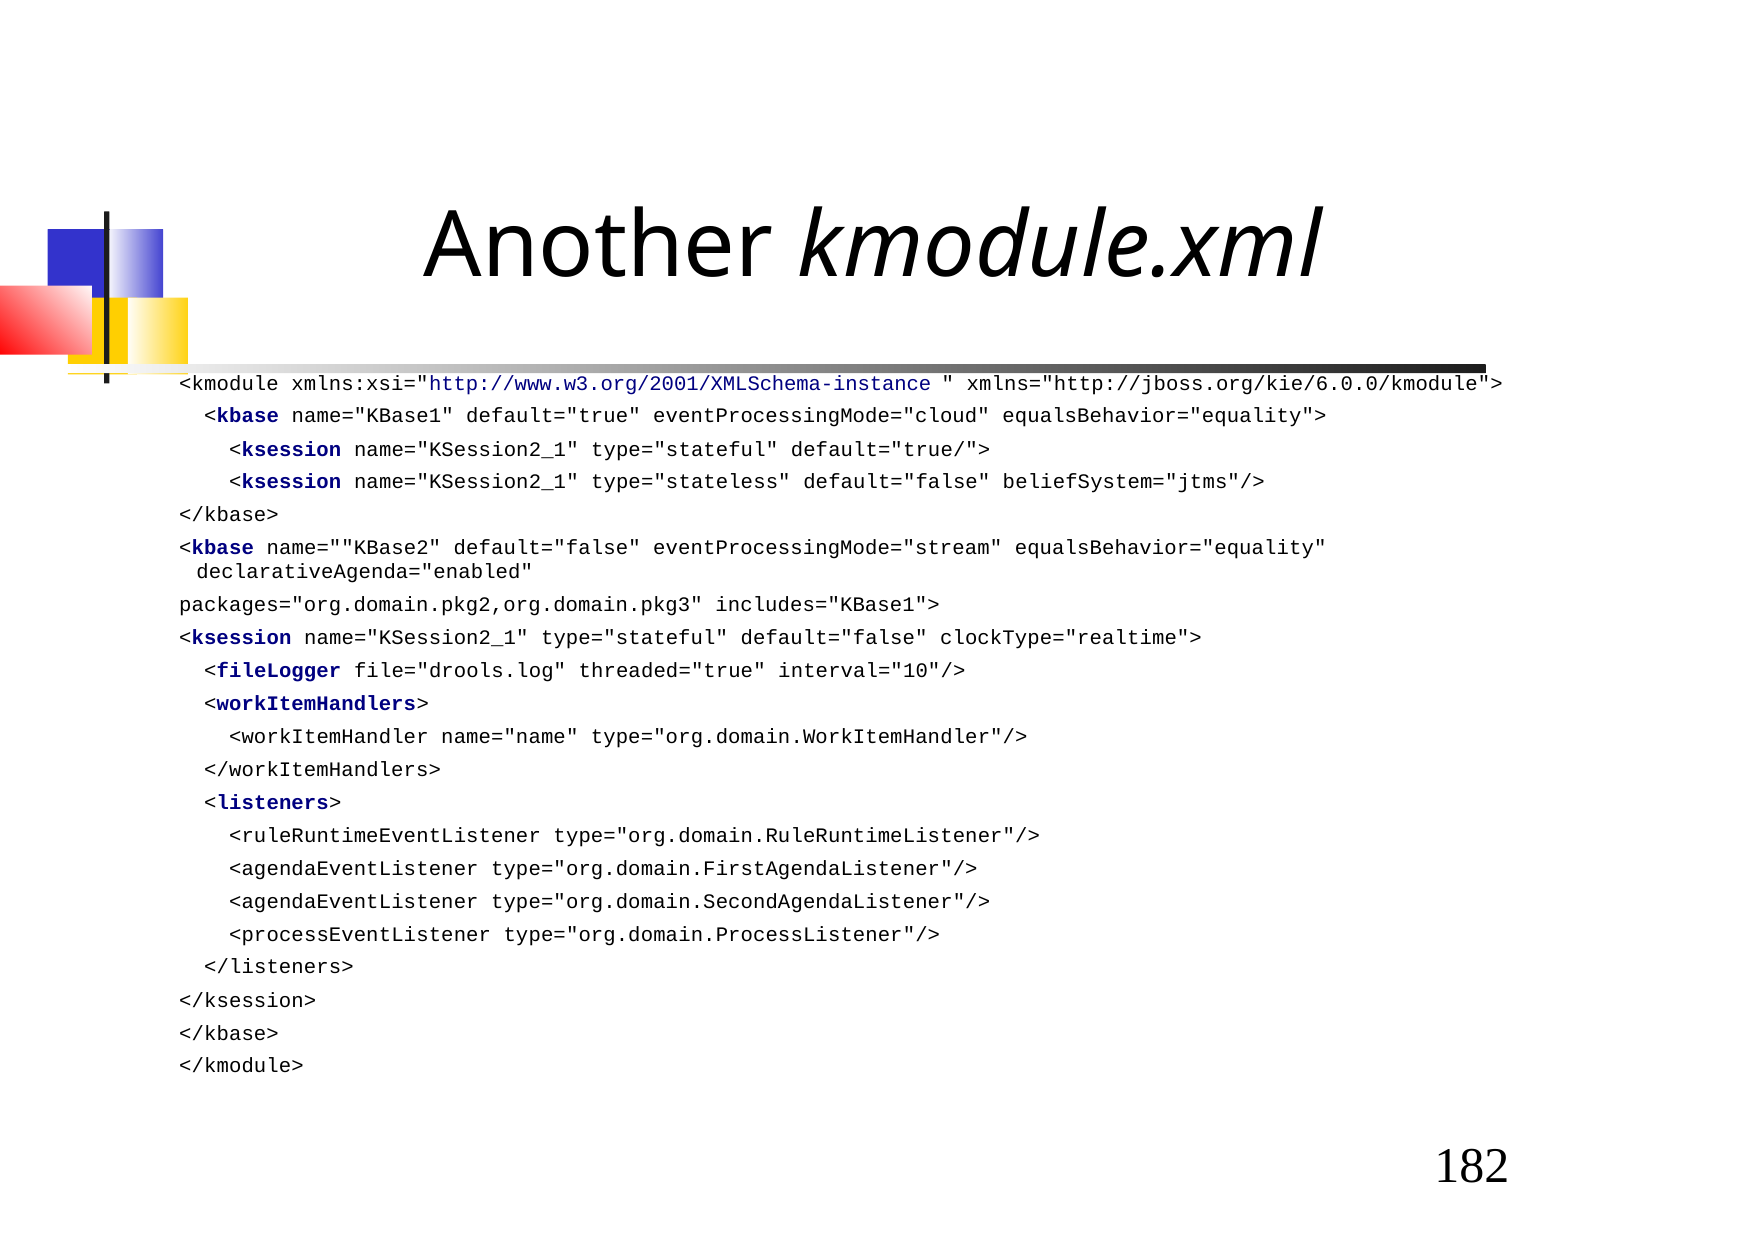

# Another kmodule.xml
<kmodule xmlns:xsi="http://www.w3.org/2001/XMLSchema-instance" xmlns="http://jboss.org/kie/6.0.0/kmodule">
 <kbase name="KBase1" default="true" eventProcessingMode="cloud" equalsBehavior="equality">
 <ksession name="KSession2_1" type="stateful" default="true/">
 <ksession name="KSession2_1" type="stateless" default="false" beliefSystem="jtms"/>
</kbase>
<kbase name=""KBase2" default="false" eventProcessingMode="stream" equalsBehavior="equality" declarativeAgenda="enabled"
packages="org.domain.pkg2,org.domain.pkg3" includes="KBase1">
<ksession name="KSession2_1" type="stateful" default="false" clockType="realtime">
 <fileLogger file="drools.log" threaded="true" interval="10"/>
 <workItemHandlers>
 <workItemHandler name="name" type="org.domain.WorkItemHandler"/>
 </workItemHandlers>
 <listeners>
 <ruleRuntimeEventListener type="org.domain.RuleRuntimeListener"/>
 <agendaEventListener type="org.domain.FirstAgendaListener"/>
 <agendaEventListener type="org.domain.SecondAgendaListener"/>
 <processEventListener type="org.domain.ProcessListener"/>
 </listeners>
</ksession>
</kbase>
</kmodule>